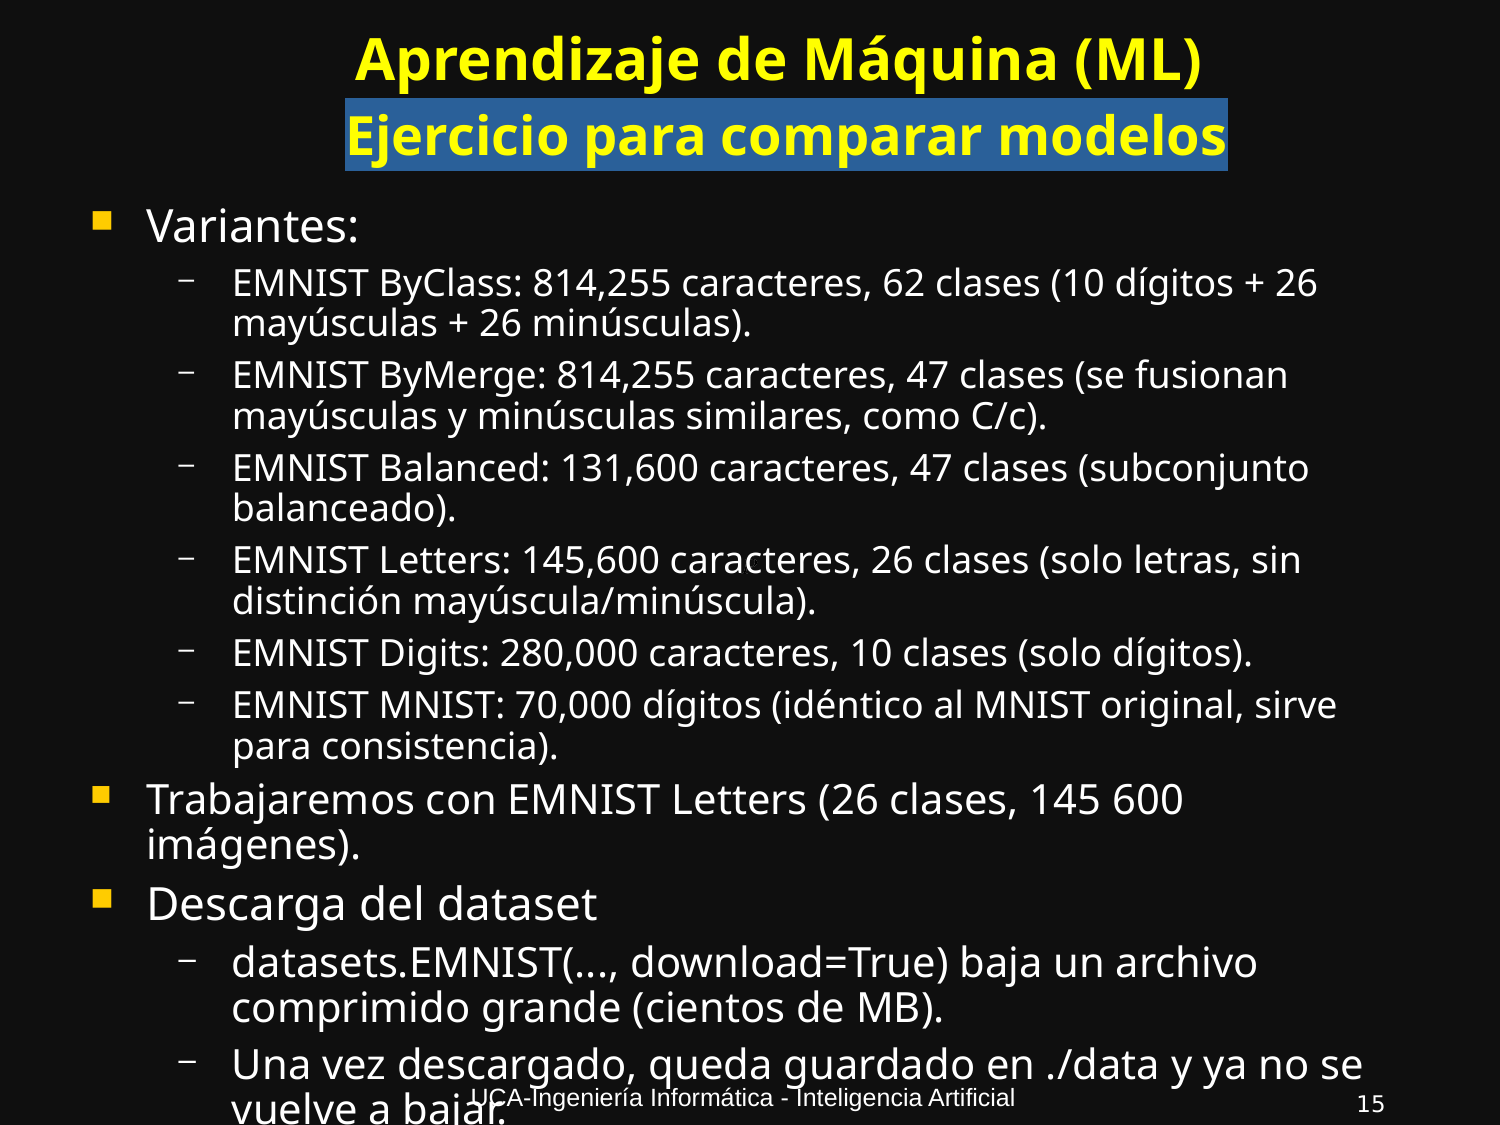

# Aprendizaje de Máquina (ML) Ejercicio para comparar modelos
Variantes:
EMNIST ByClass: 814,255 caracteres, 62 clases (10 dígitos + 26 mayúsculas + 26 minúsculas).
EMNIST ByMerge: 814,255 caracteres, 47 clases (se fusionan mayúsculas y minúsculas similares, como C/c).
EMNIST Balanced: 131,600 caracteres, 47 clases (subconjunto balanceado).
EMNIST Letters: 145,600 caracteres, 26 clases (solo letras, sin distinción mayúscula/minúscula).
EMNIST Digits: 280,000 caracteres, 10 clases (solo dígitos).
EMNIST MNIST: 70,000 dígitos (idéntico al MNIST original, sirve para consistencia).
Trabajaremos con EMNIST Letters (26 clases, 145 600 imágenes).
Descarga del dataset
datasets.EMNIST(..., download=True) baja un archivo comprimido grande (cientos de MB).
Una vez descargado, queda guardado en ./data y ya no se vuelve a bajar.